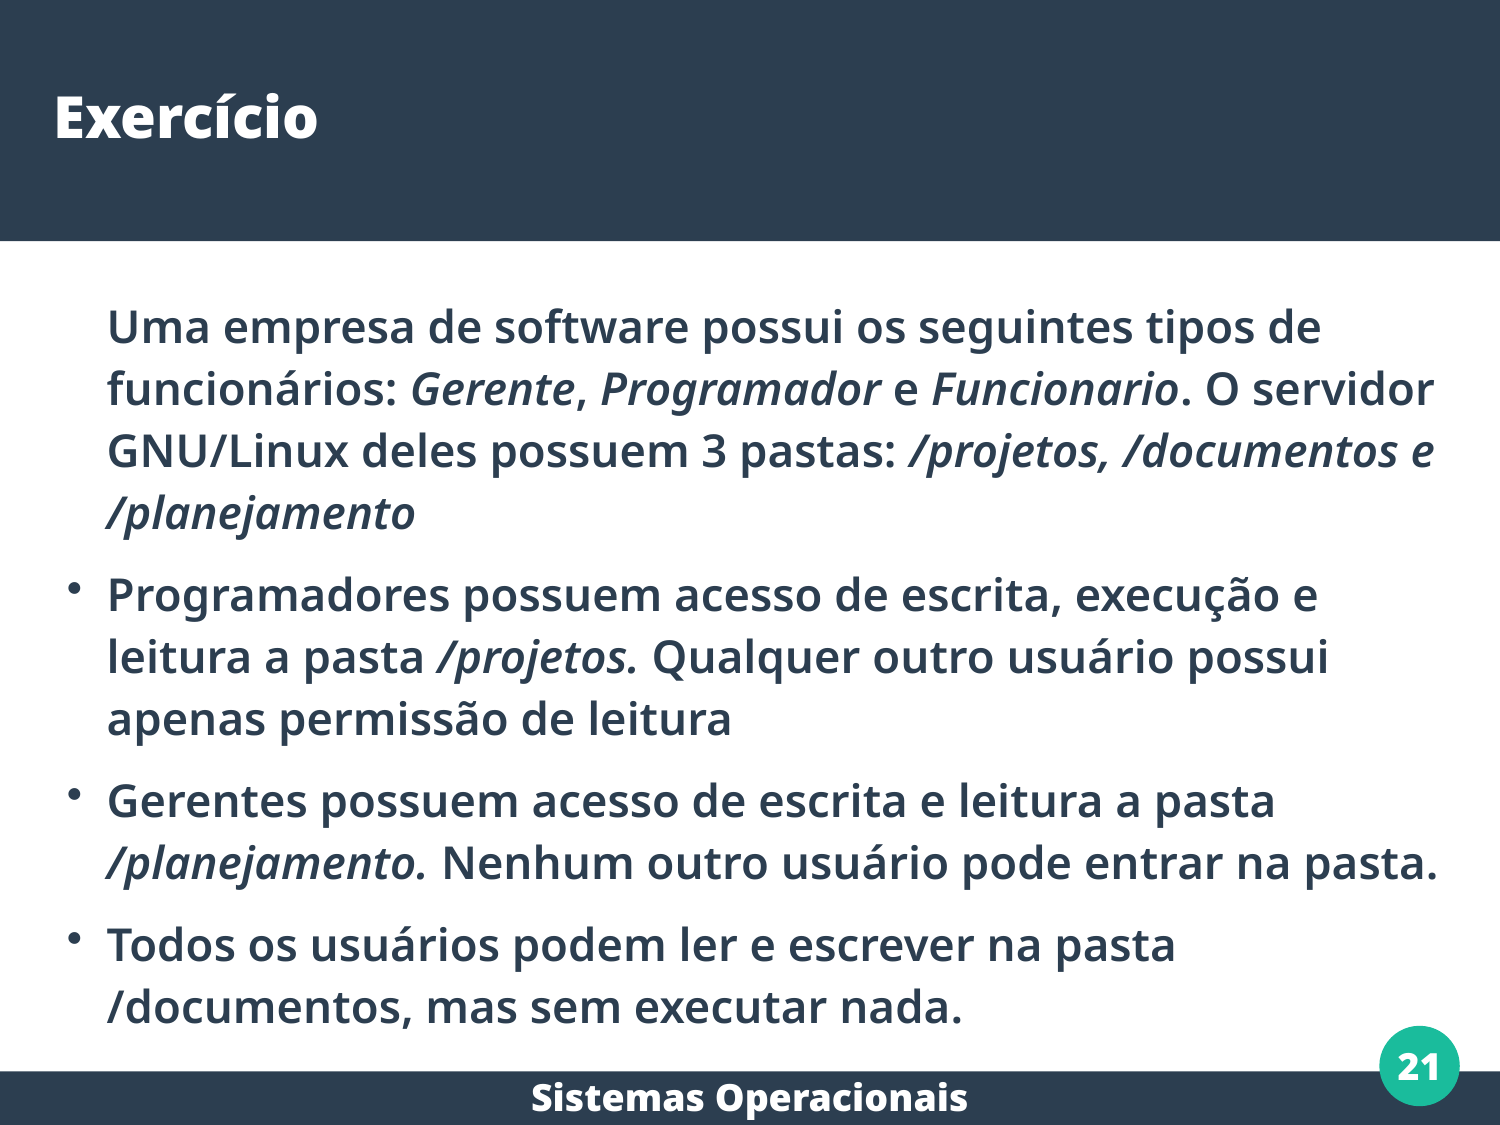

# Exercício
Uma empresa de software possui os seguintes tipos de funcionários: Gerente, Programador e Funcionario. O servidor GNU/Linux deles possuem 3 pastas: /projetos, /documentos e /planejamento
Programadores possuem acesso de escrita, execução e leitura a pasta /projetos. Qualquer outro usuário possui apenas permissão de leitura
Gerentes possuem acesso de escrita e leitura a pasta /planejamento. Nenhum outro usuário pode entrar na pasta.
Todos os usuários podem ler e escrever na pasta /documentos, mas sem executar nada.
21
Sistemas Operacionais